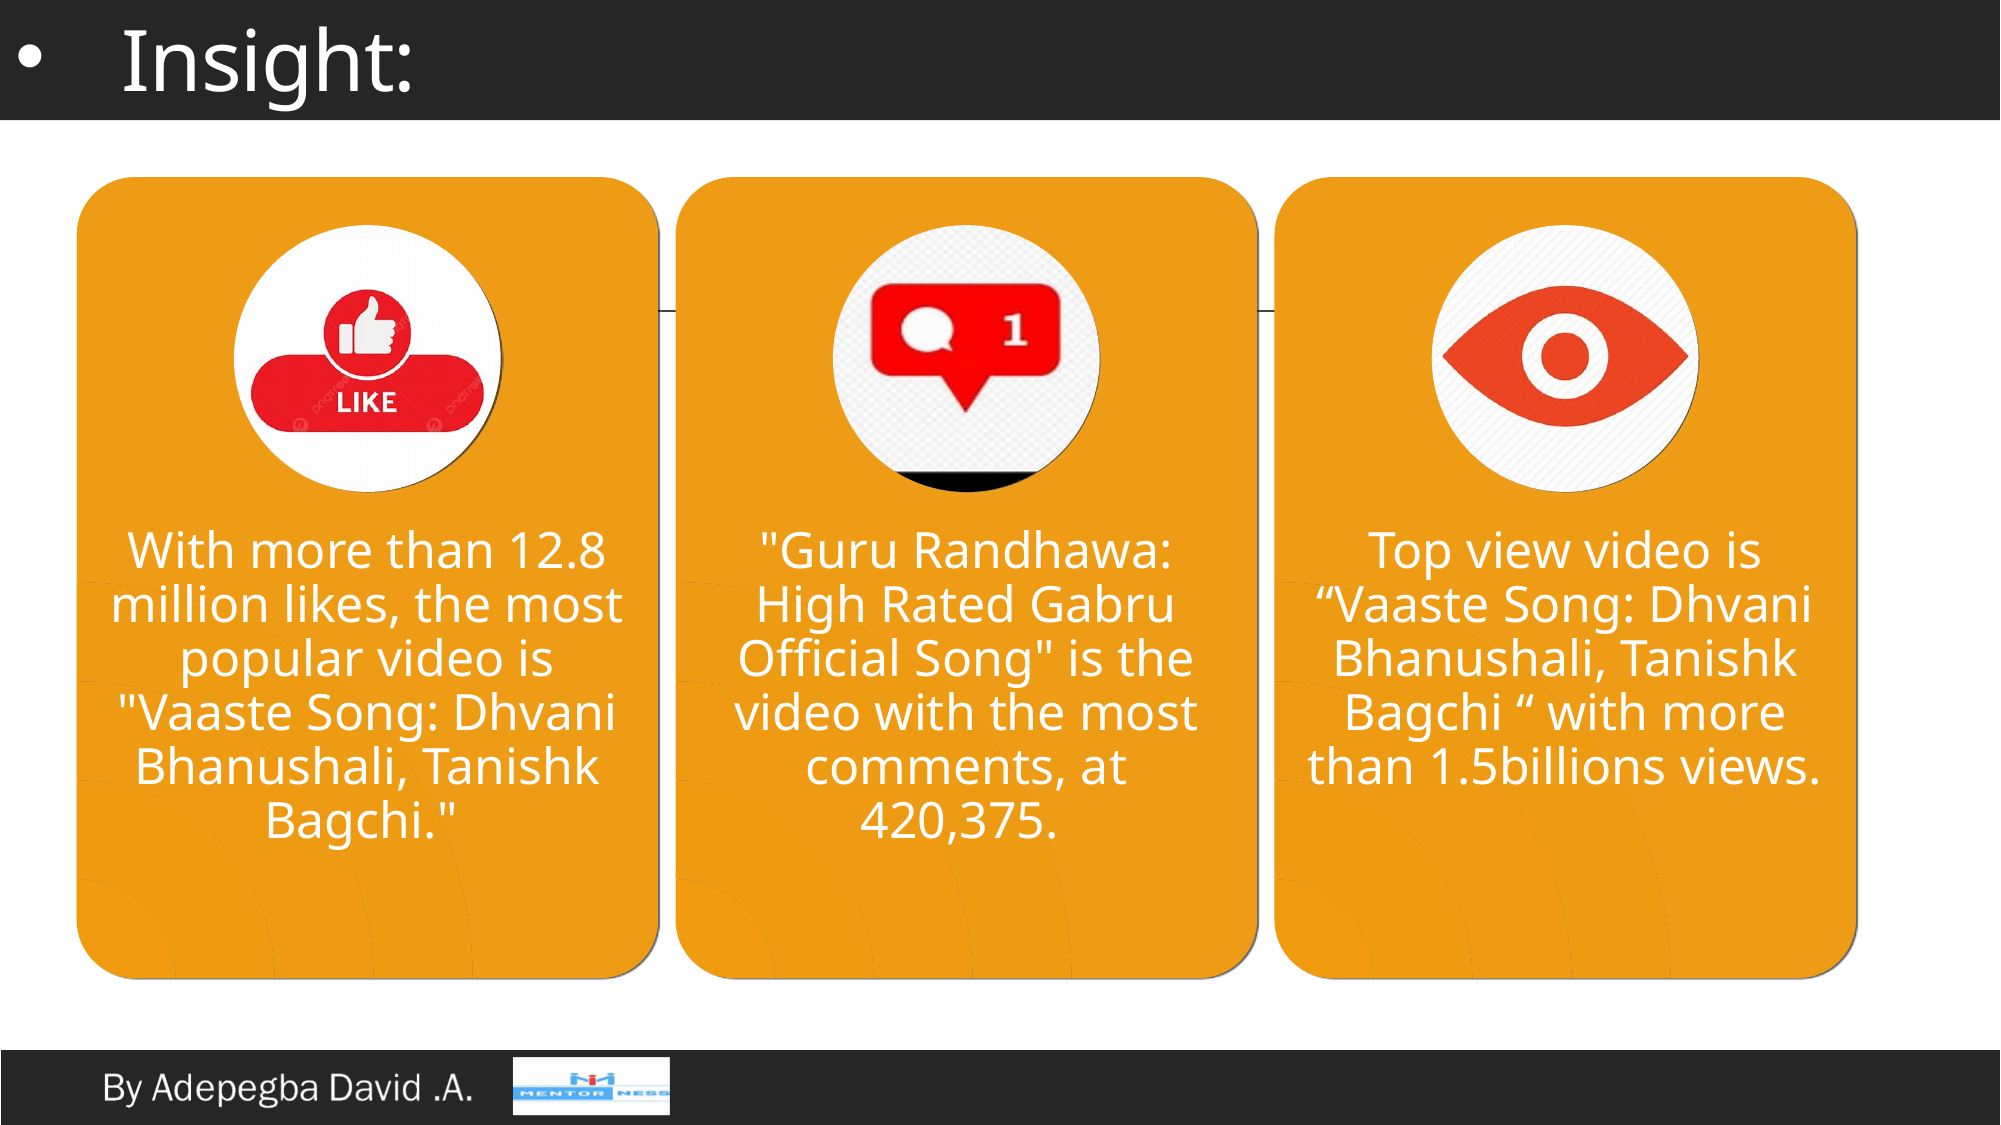

# Insight:
With more than 12.8 million likes, the most popular video is "Vaaste Song: Dhvani Bhanushali, Tanishk Bagchi."
"Guru Randhawa: High Rated Gabru Official Song" is the video with the most comments, at 420,375.
Top view video is “Vaaste Song: Dhvani Bhanushali, Tanishk Bagchi “ with more than 1.5billions views.